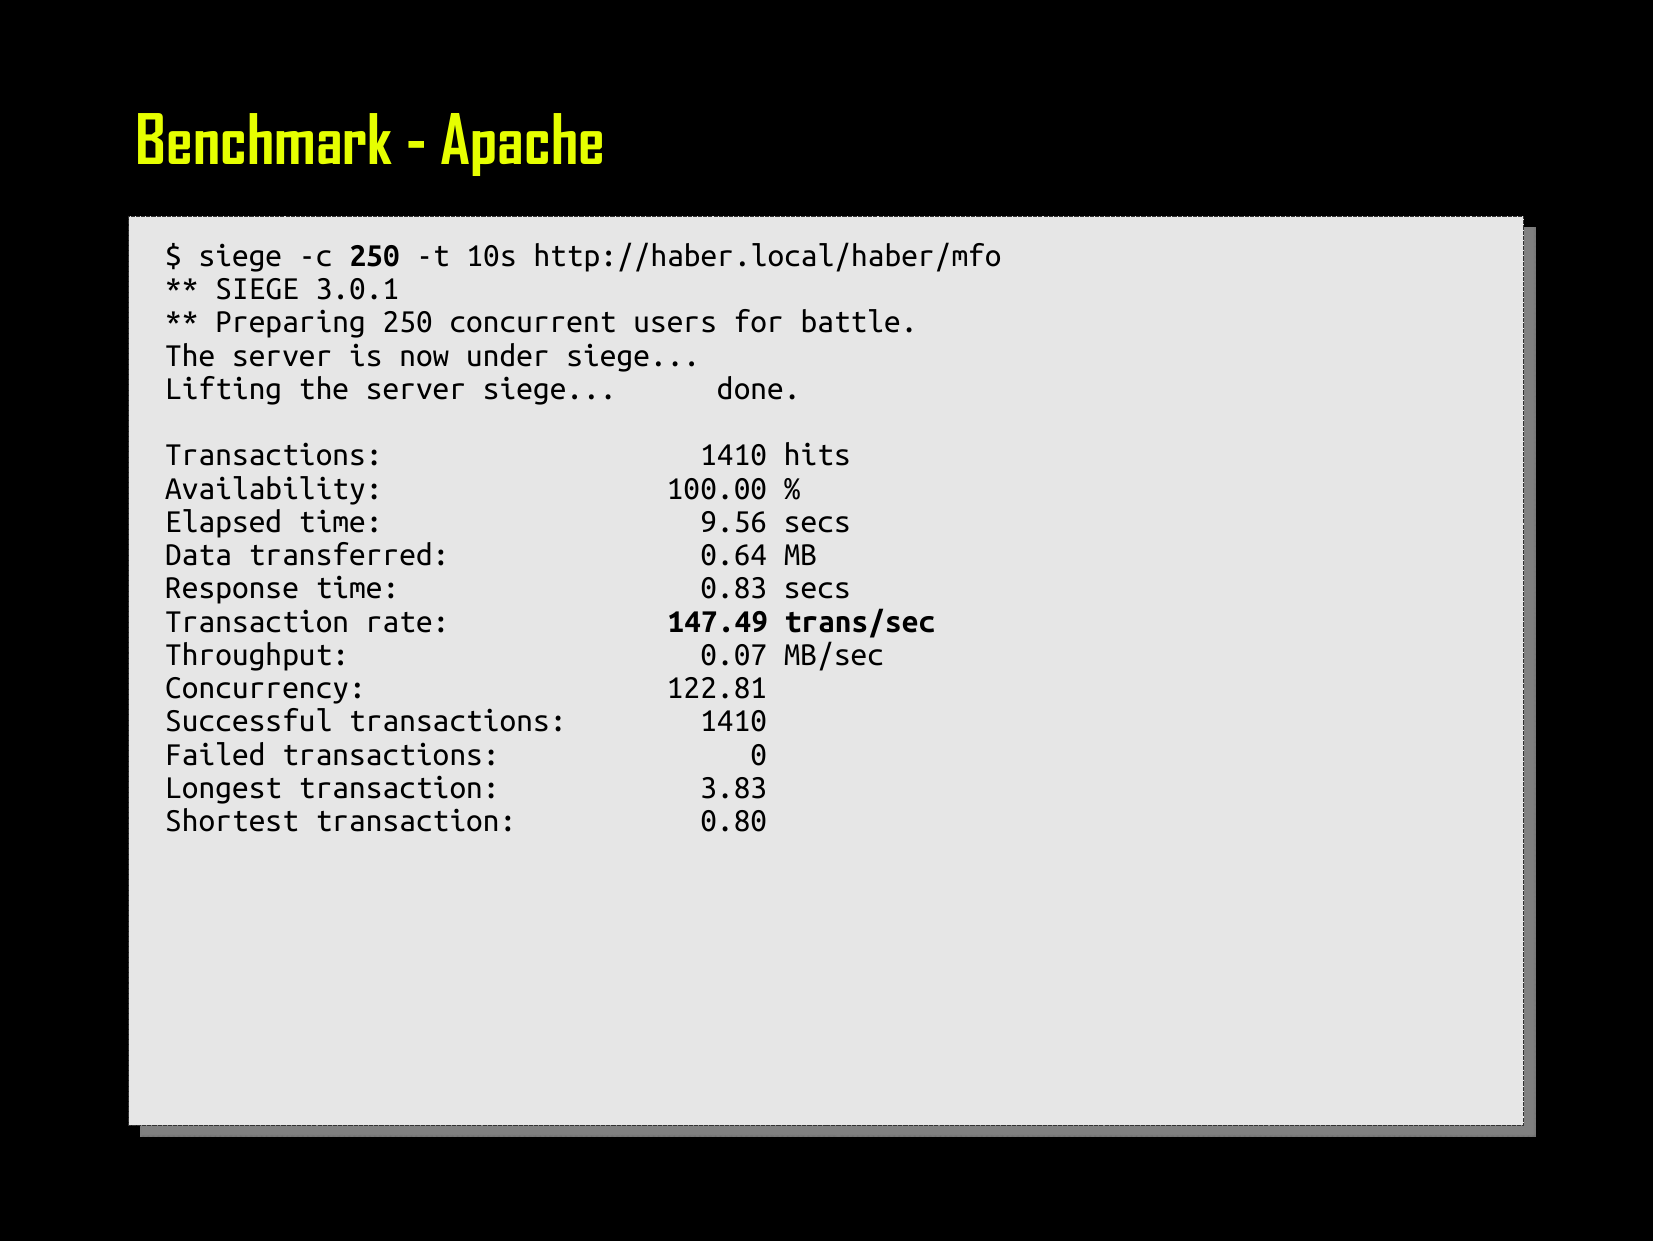

Benchmark - Apache
$ siege -c 250 -t 10s http://haber.local/haber/mfo
** SIEGE 3.0.1
** Preparing 250 concurrent users for battle.
The server is now under siege...
Lifting the server siege... done.
Transactions: 1410 hits
Availability: 100.00 %
Elapsed time: 9.56 secs
Data transferred: 0.64 MB
Response time: 0.83 secs
Transaction rate: 147.49 trans/sec
Throughput: 0.07 MB/sec
Concurrency: 122.81
Successful transactions: 1410
Failed transactions: 0
Longest transaction: 3.83
Shortest transaction: 0.80